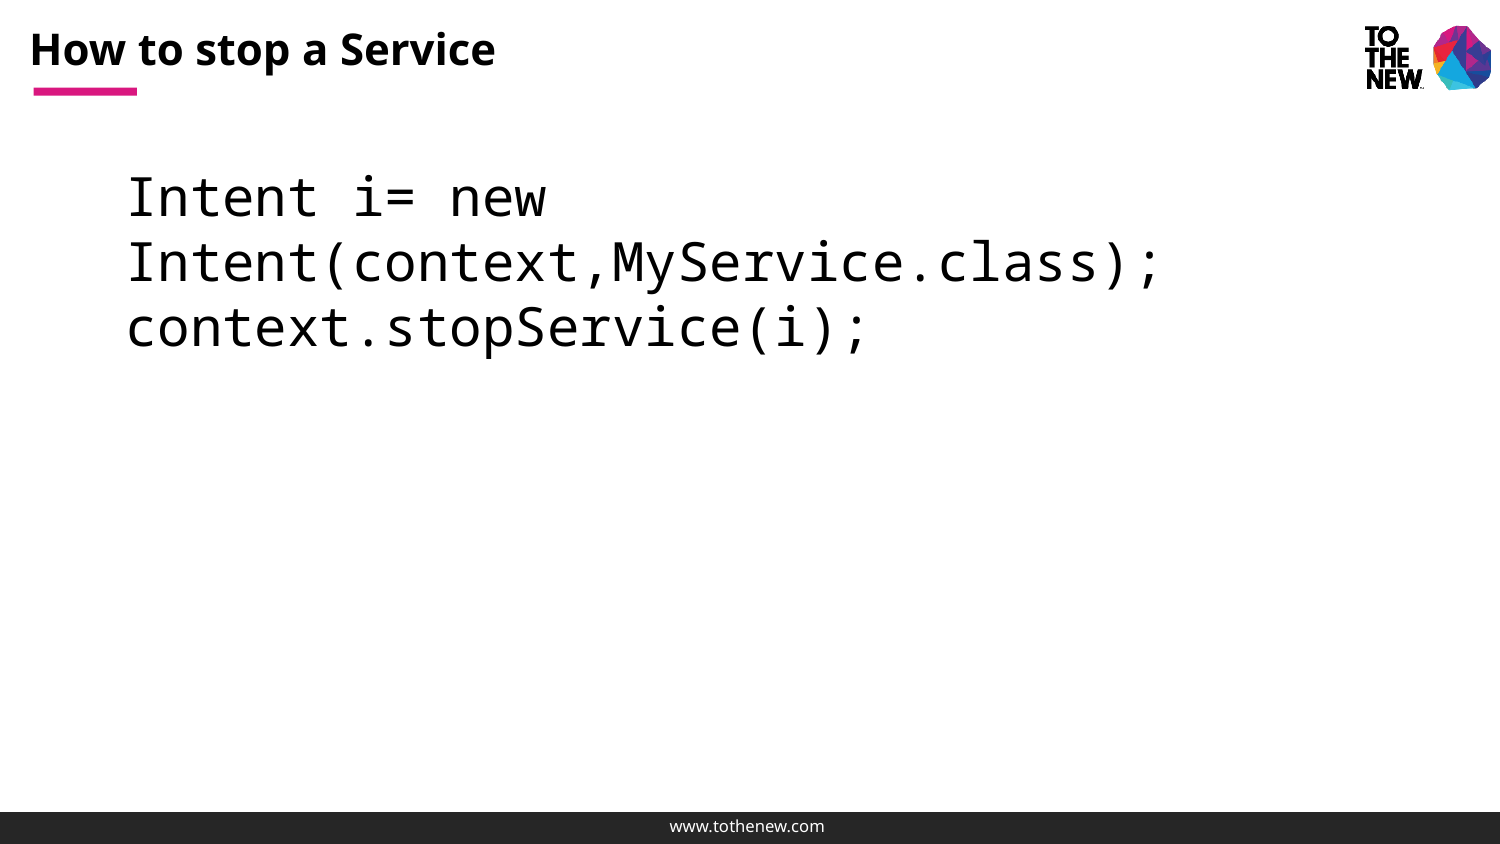

# How to stop a Service
Intent i= new Intent(context,MyService.class);
context.stopService(i);